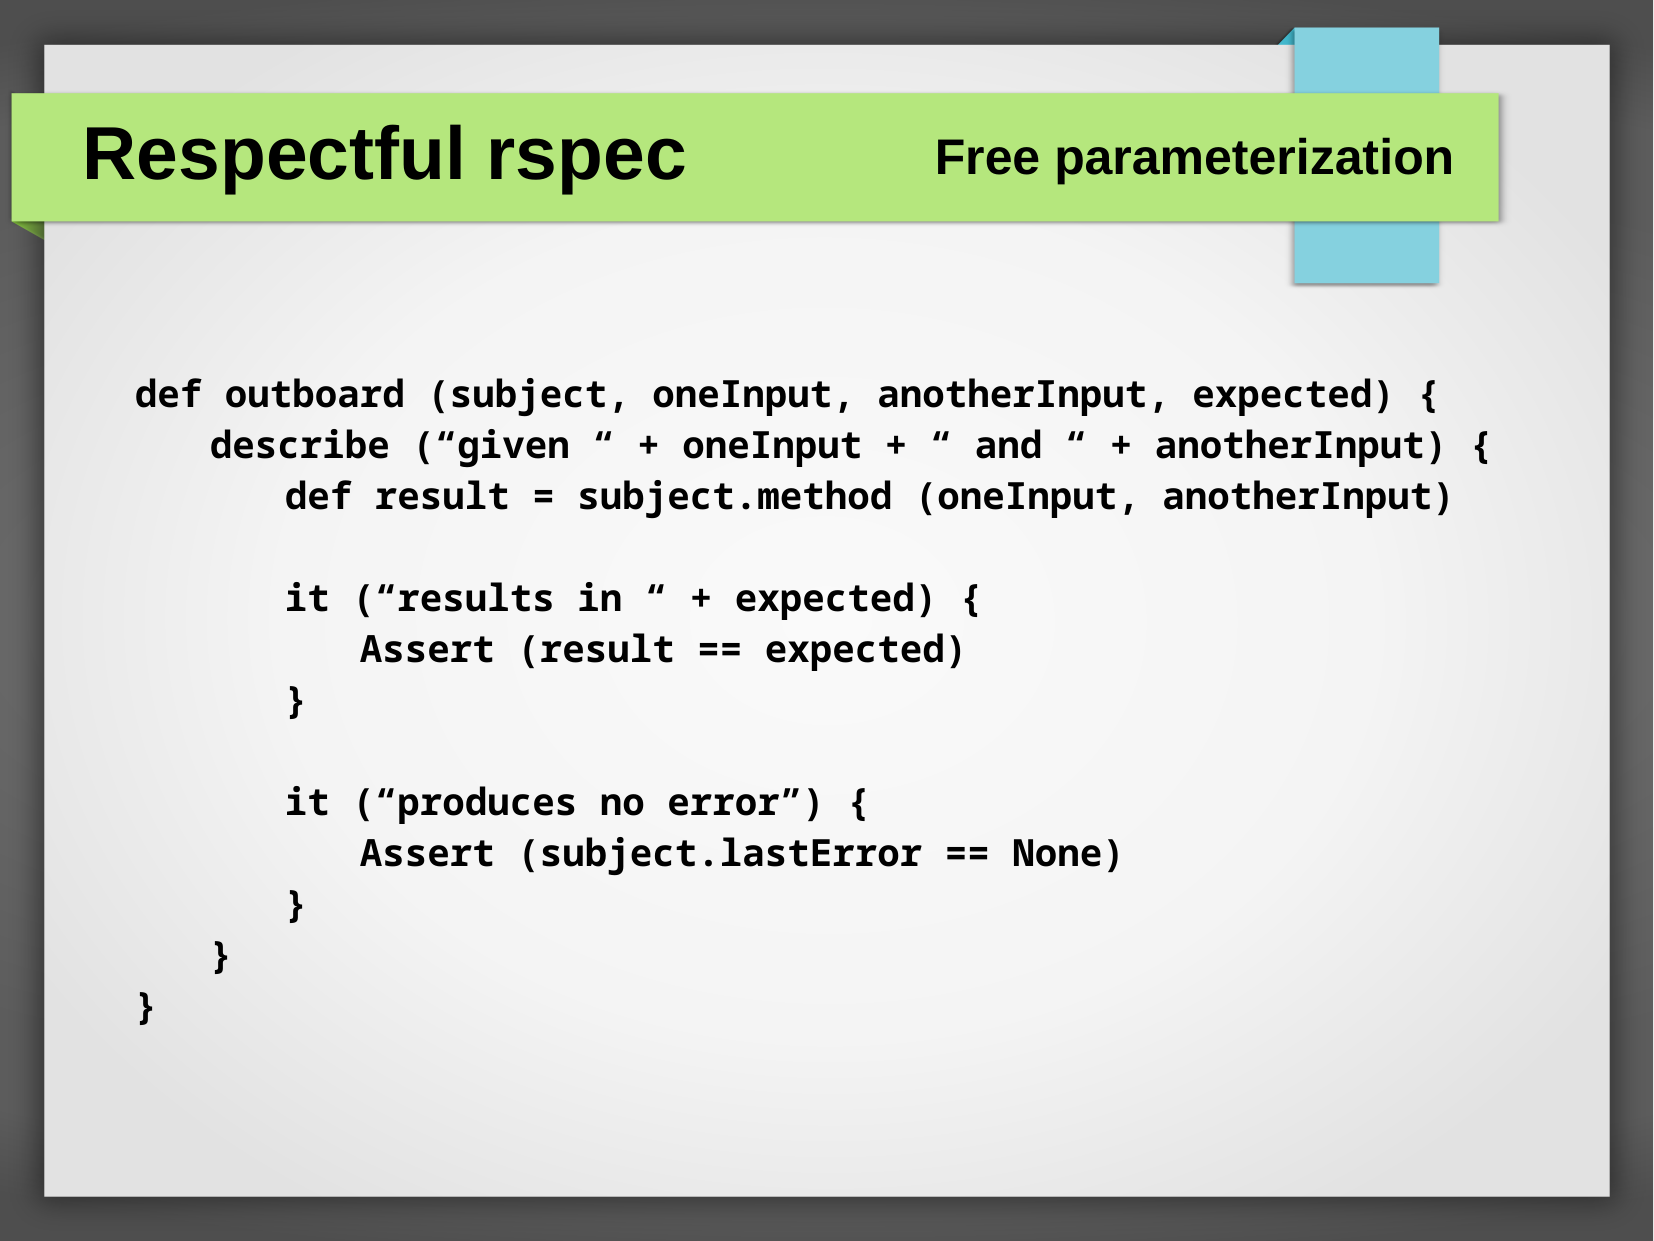

# Respectful rspec
Free parameterization
def outboard (subject, oneInput, anotherInput, expected) {
	describe (“given “ + oneInput + “ and “ + anotherInput) {
		def result = subject.method (oneInput, anotherInput)
		it (“results in “ + expected) {
			Assert (result == expected)
		}
		it (“produces no error”) {
			Assert (subject.lastError == None)
		}
	}
}